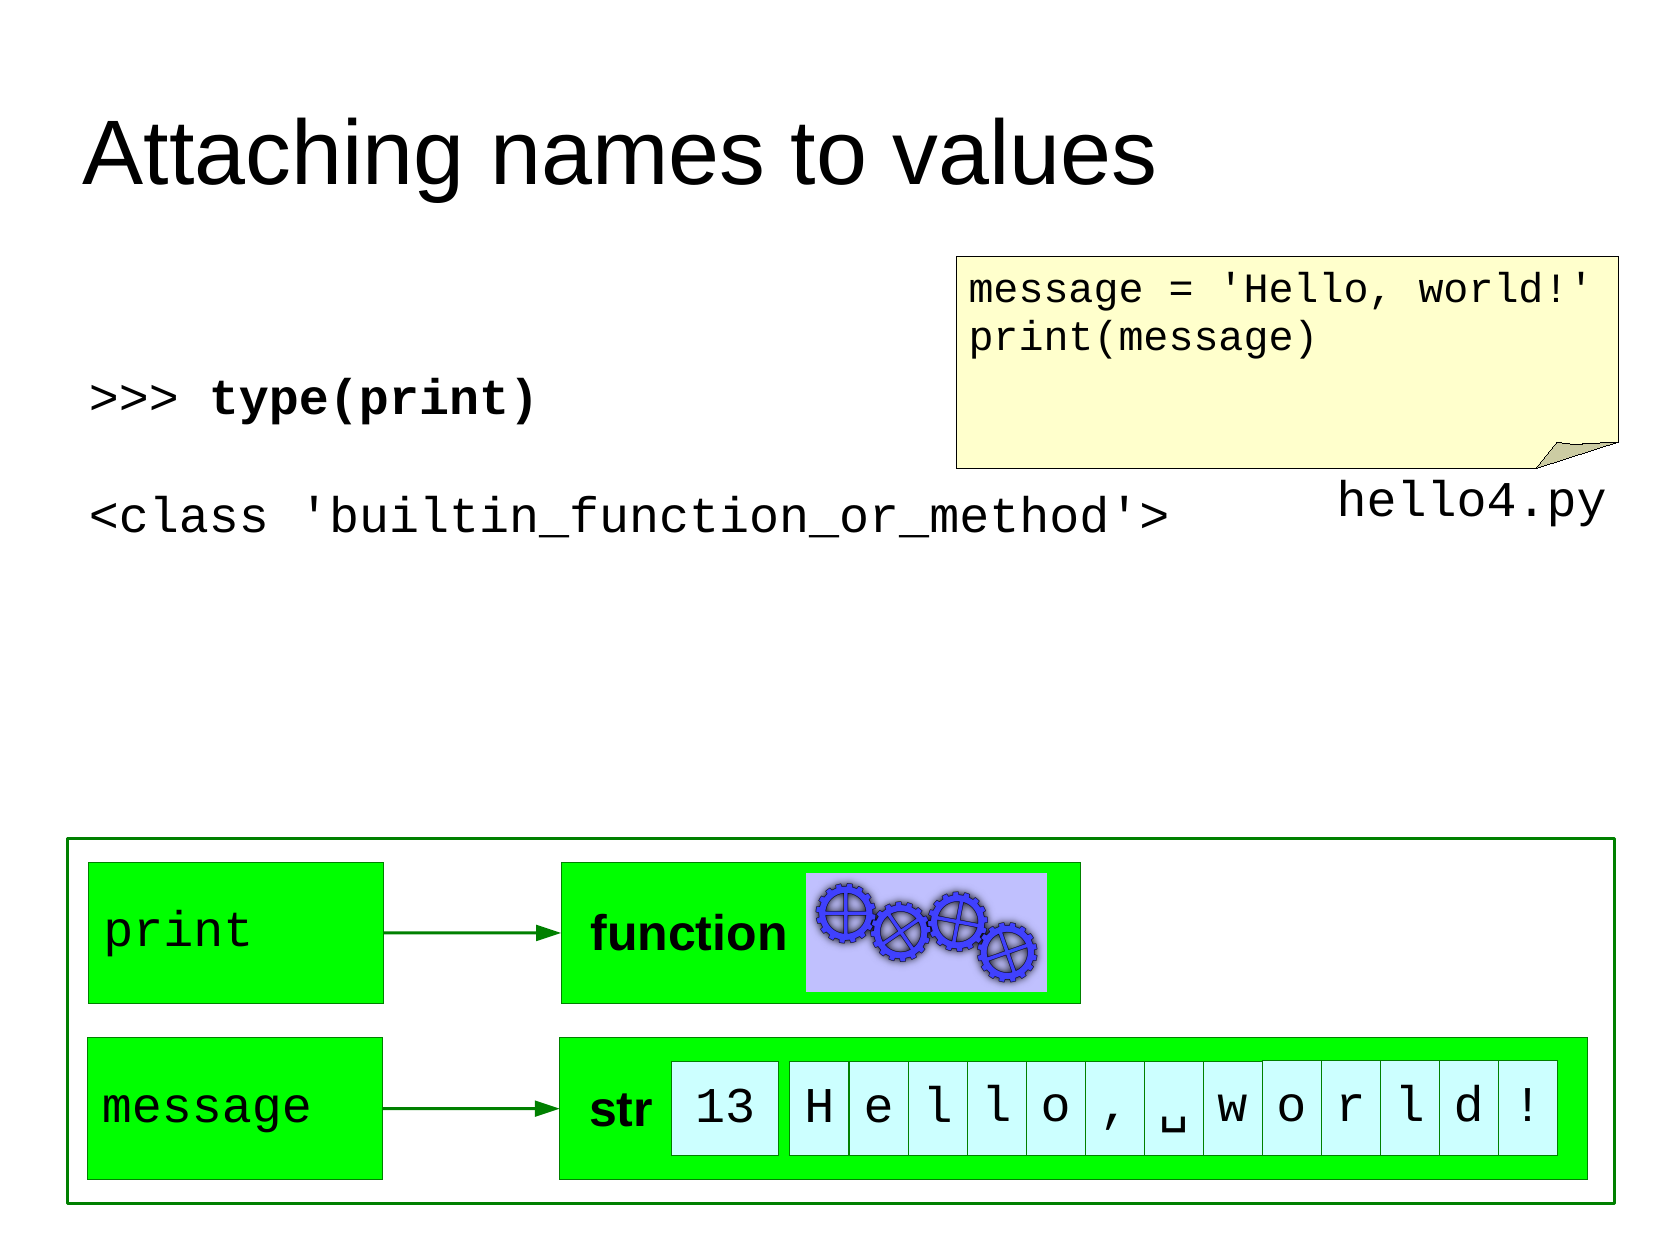

# Attaching names to values
message = 'Hello, world!'
print(message)
>>>
type(print)
hello4.py
<class 'builtin_function_or_method'>
print
function
message
str
!
d
l
r
o
w
␣
,
o
l
H
l
e
13
44